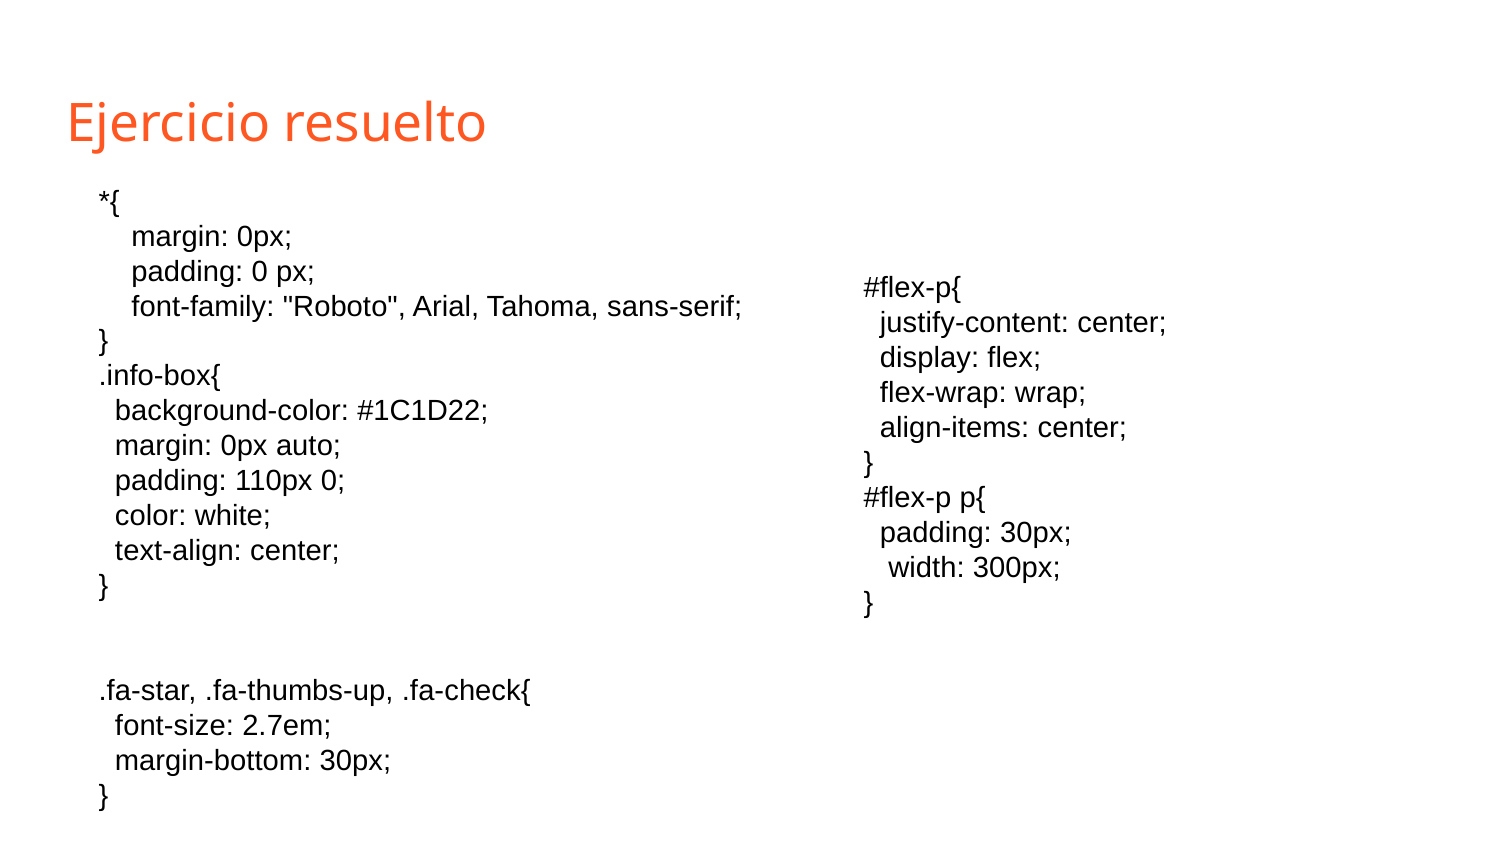

# Ejercicio resuelto
*{
 margin: 0px;
 padding: 0 px;
 font-family: "Roboto", Arial, Tahoma, sans-serif;
}
.info-box{
 background-color: #1C1D22;
 margin: 0px auto;
 padding: 110px 0;
 color: white;
 text-align: center;
}
.fa-star, .fa-thumbs-up, .fa-check{
 font-size: 2.7em;
 margin-bottom: 30px;
}
#flex-p{
 justify-content: center;
 display: flex;
 flex-wrap: wrap;
 align-items: center;
}
#flex-p p{
 padding: 30px;
 width: 300px;
}